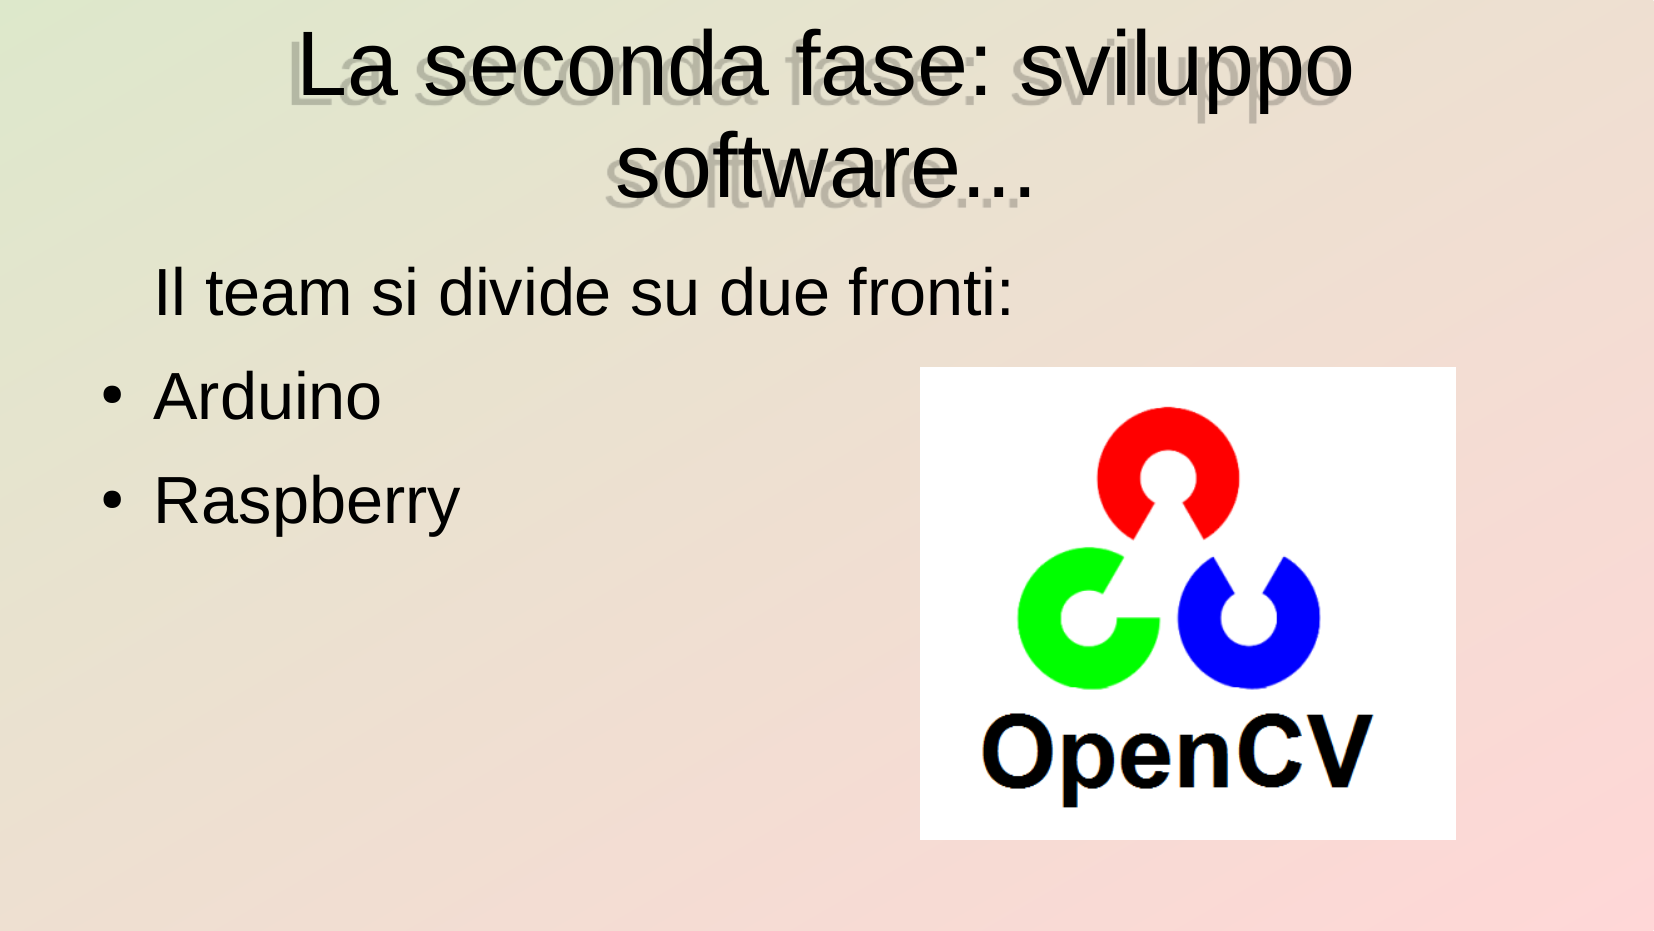

# La seconda fase: sviluppo software...
Il team si divide su due fronti:
Arduino
Raspberry